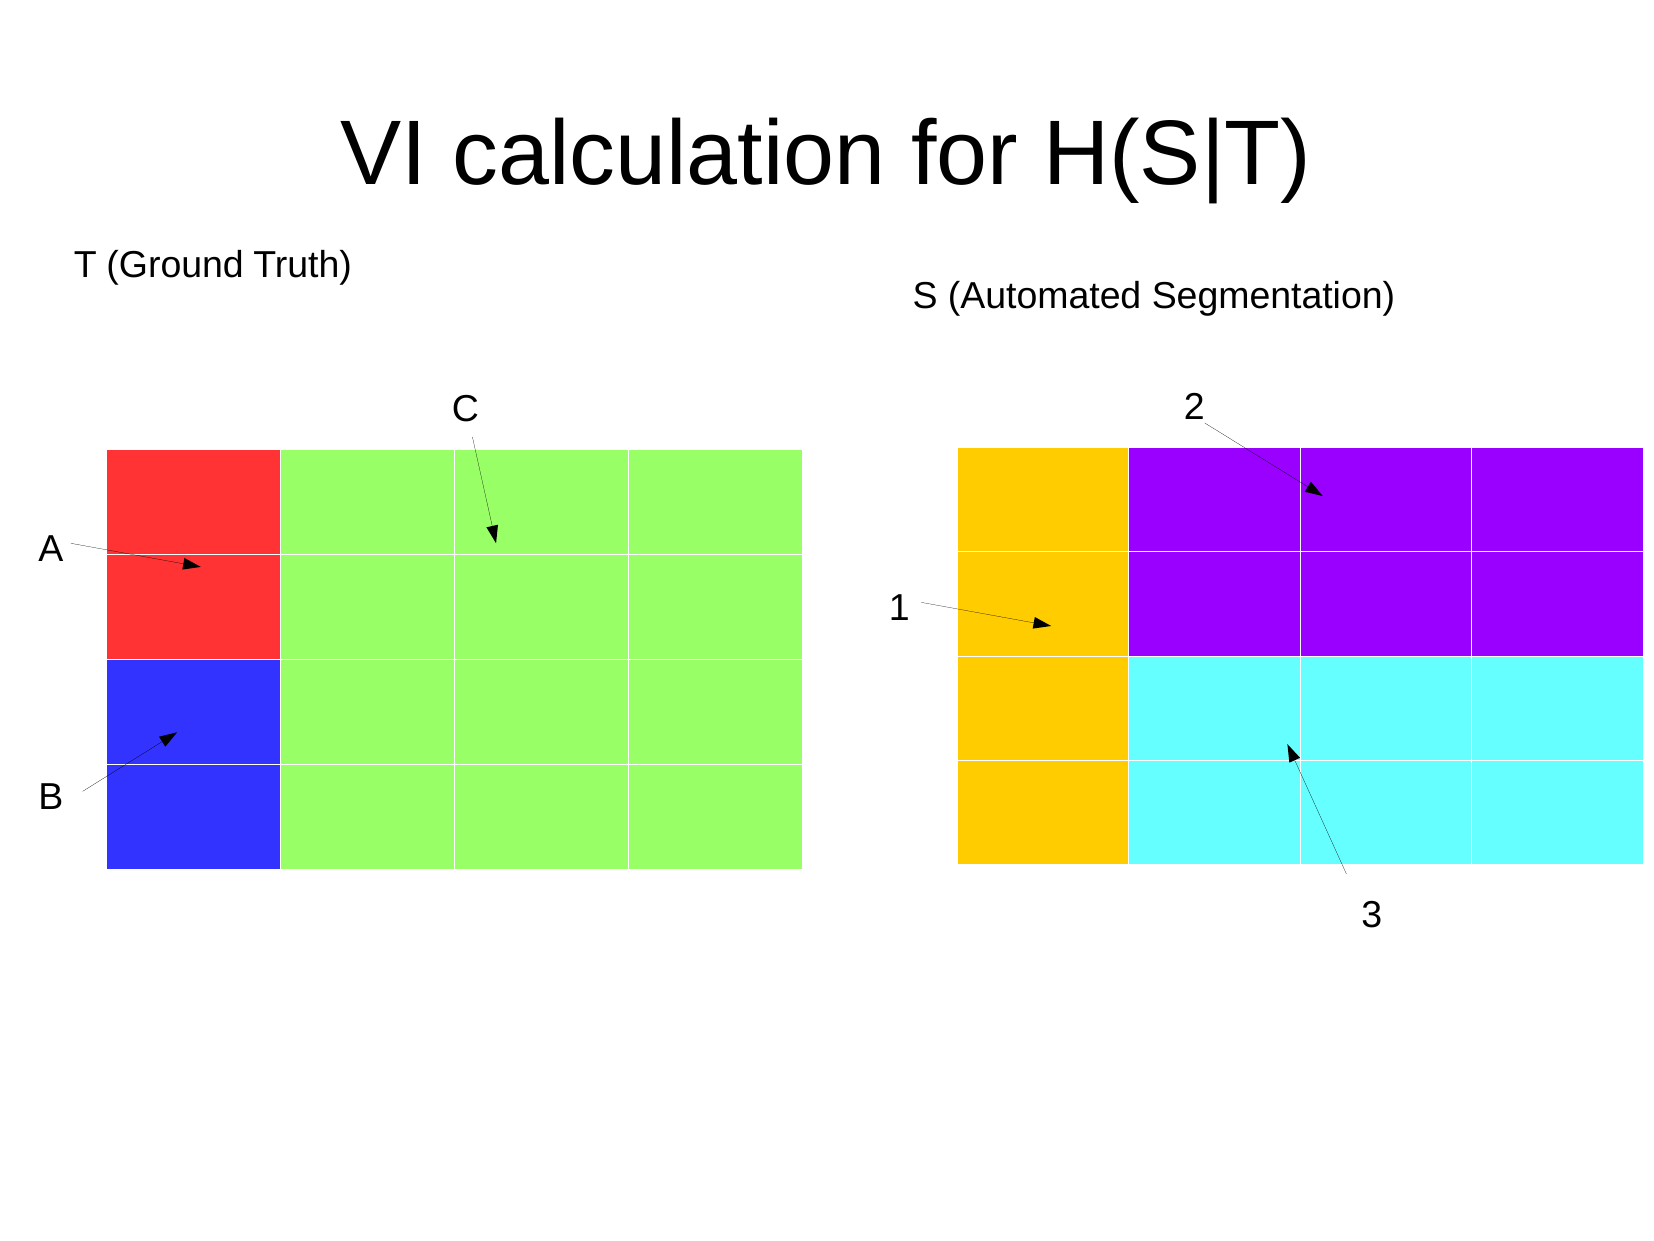

# VI calculation for H(S|T)
T (Ground Truth)
S (Automated Segmentation)
2
C
| | | | |
| --- | --- | --- | --- |
| | | | |
| | | | |
| | | | |
| | | | |
| --- | --- | --- | --- |
| | | | |
| | | | |
| | | | |
A
1
B
3